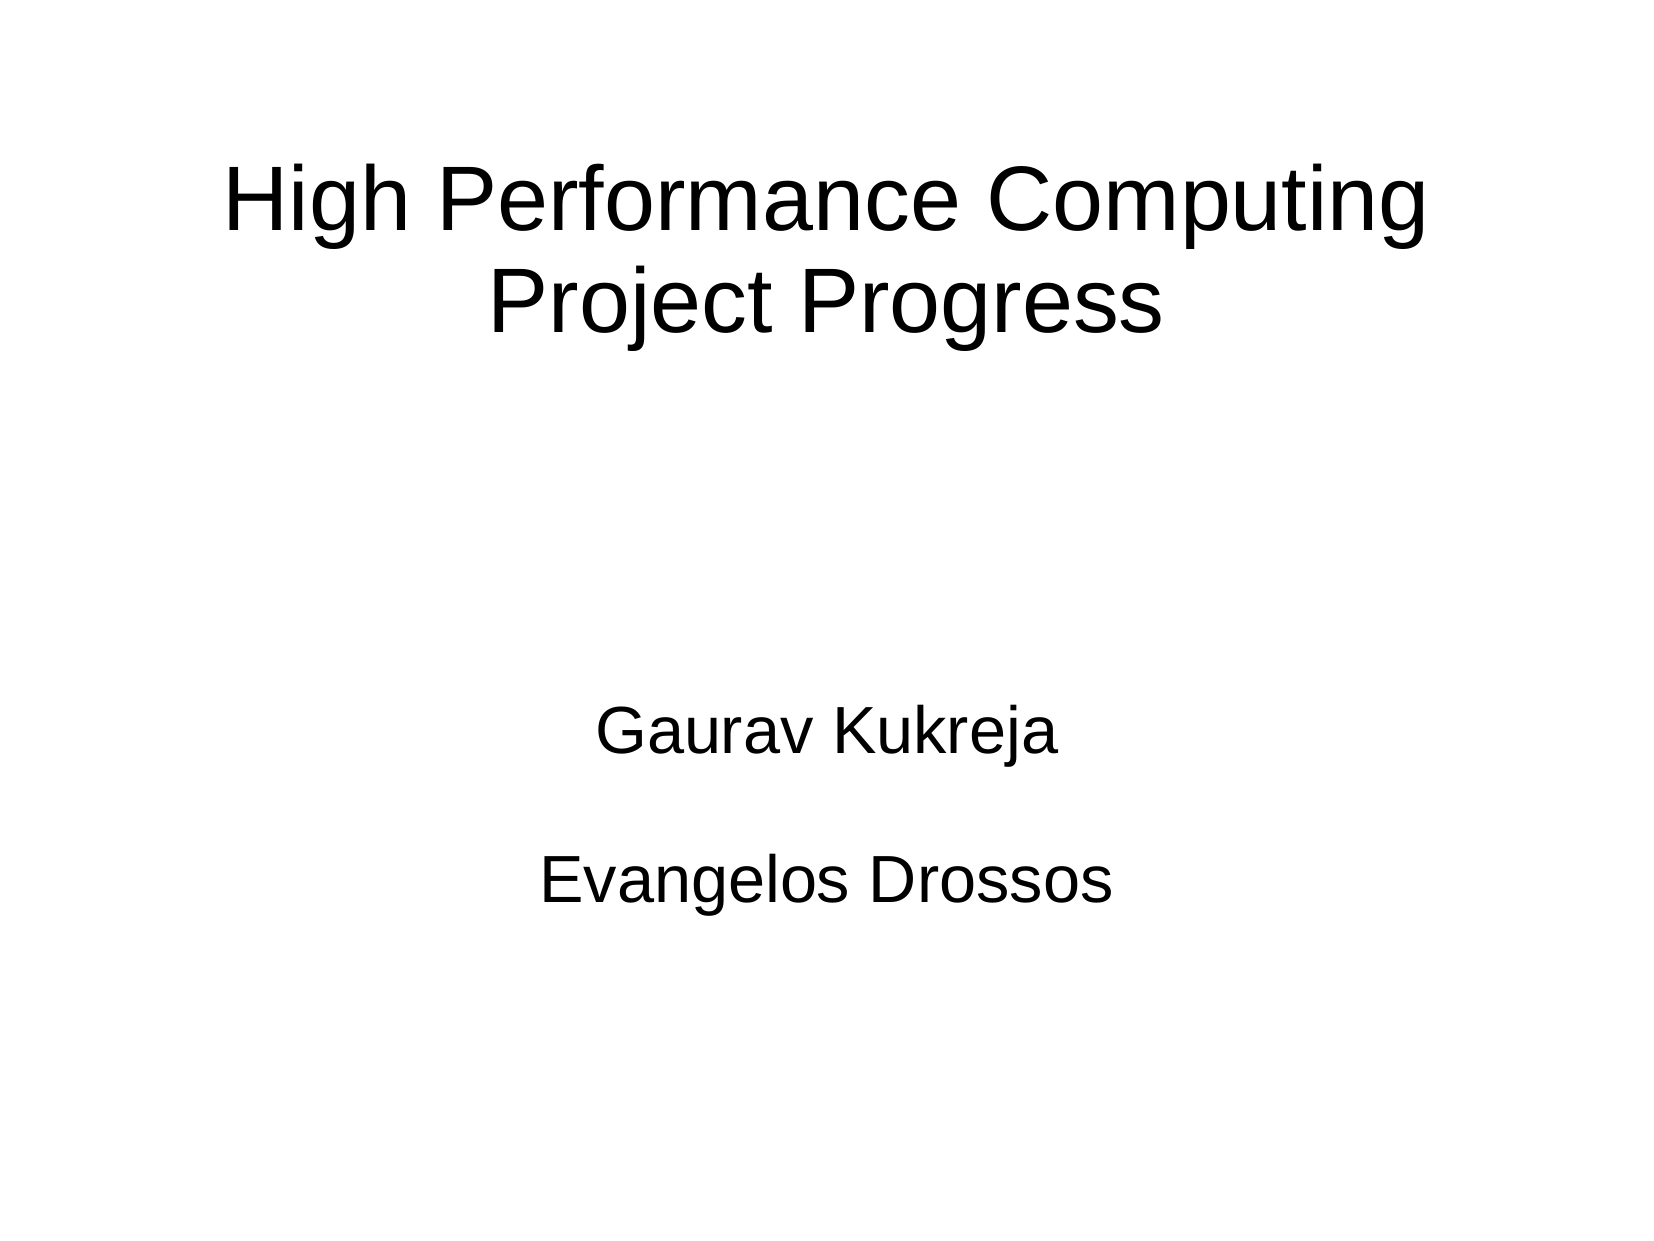

# High Performance Computing Project Progress
Gaurav Kukreja
Evangelos Drossos